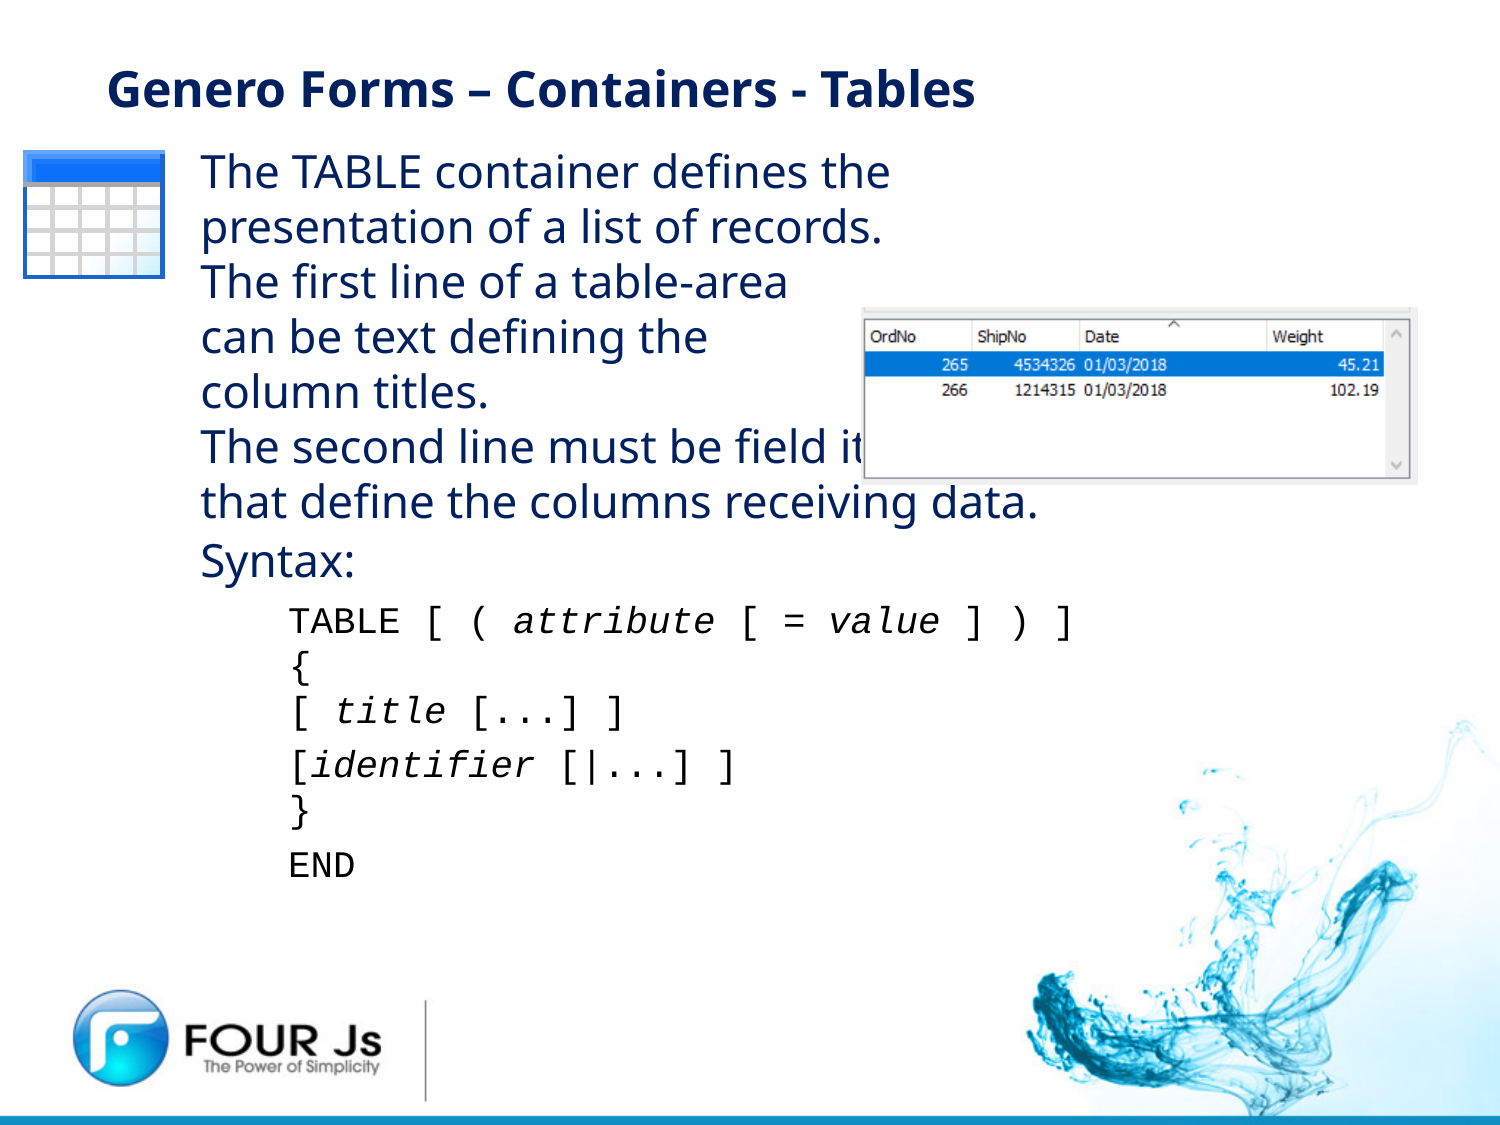

# Genero Forms – Containers - Tables
The TABLE container defines the presentation of a list of records.
The first line of a table-area
can be text defining the
column titles.
The second line must be field item tags that define the columns receiving data.
Syntax:
TABLE [ ( attribute [ = value ] ) ]
{
[ title [...] ]
[identifier [|...] ]
}
END